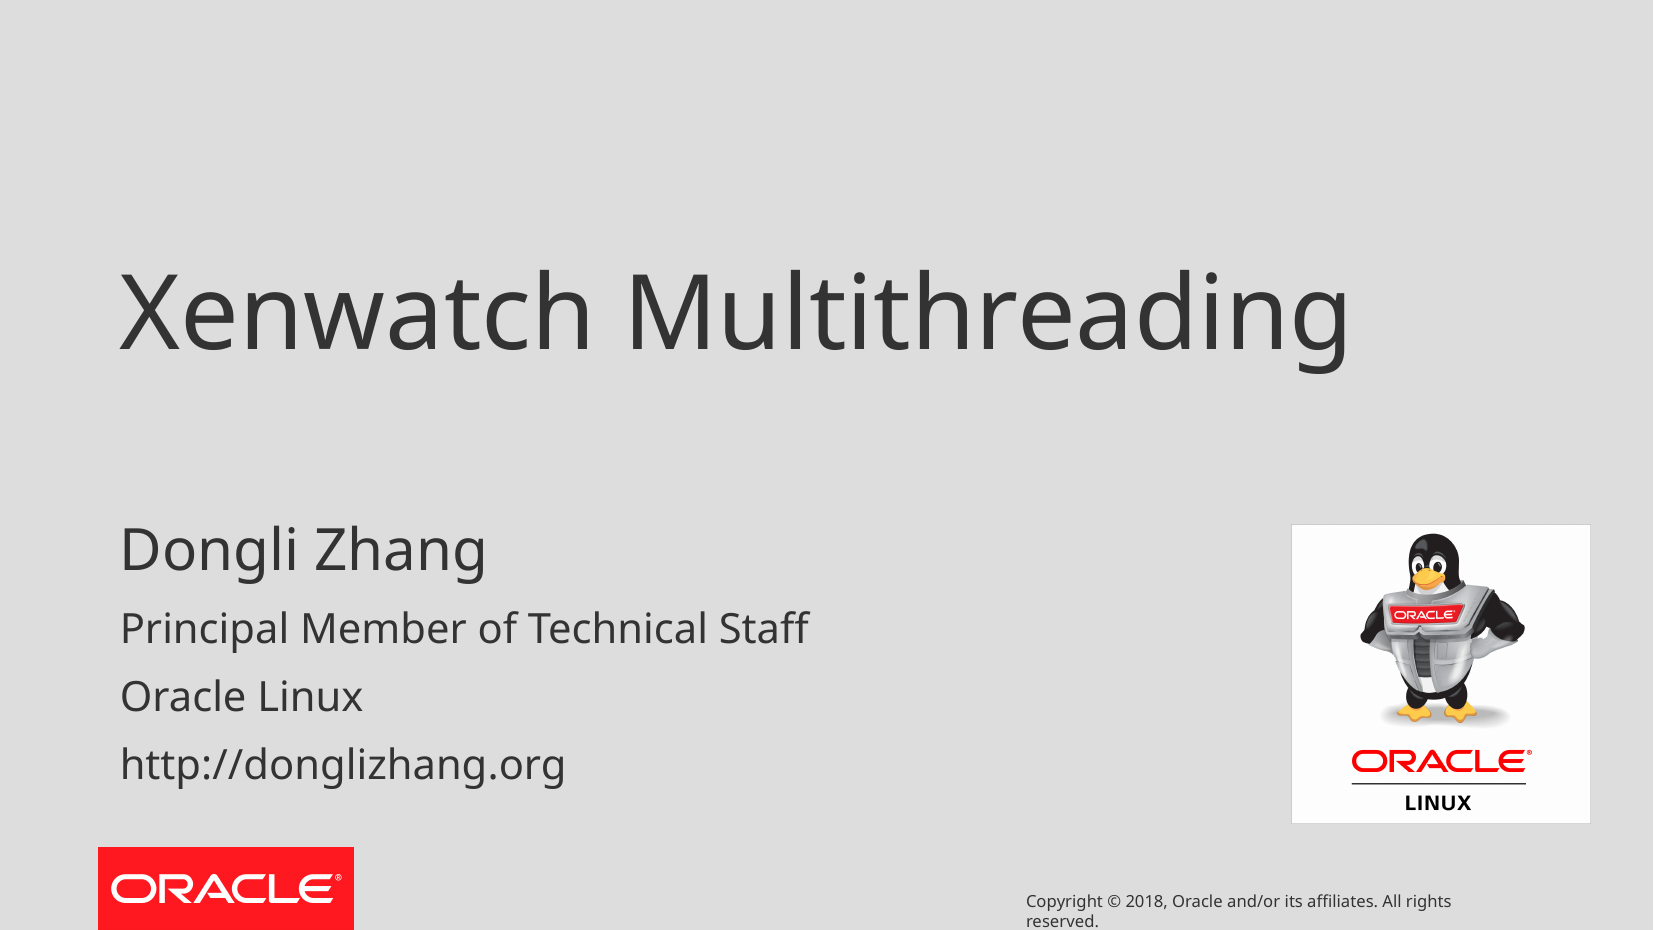

Xenwatch Multithreading
Dongli Zhang
Principal Member of Technical Staff
Oracle Linux
http://donglizhang.org
Copyright © 2018, Oracle and/or its affiliates. All rights reserved.